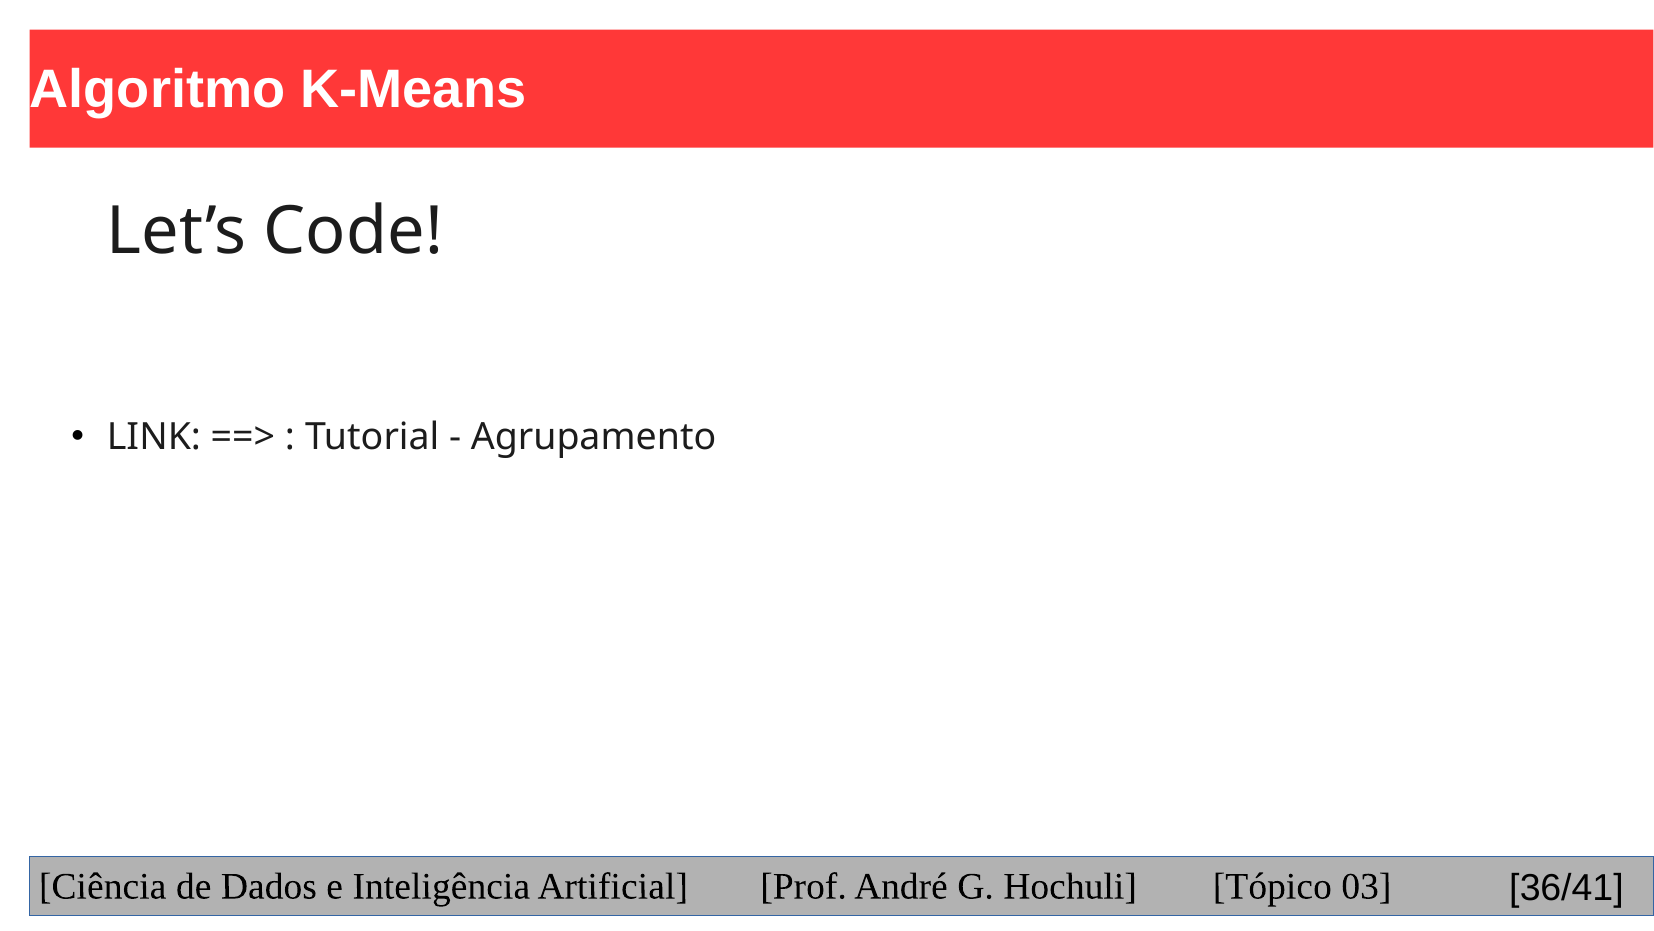

# Algoritmo K-Means
Let’s Code!
LINK: ==> : Tutorial - Agrupamento